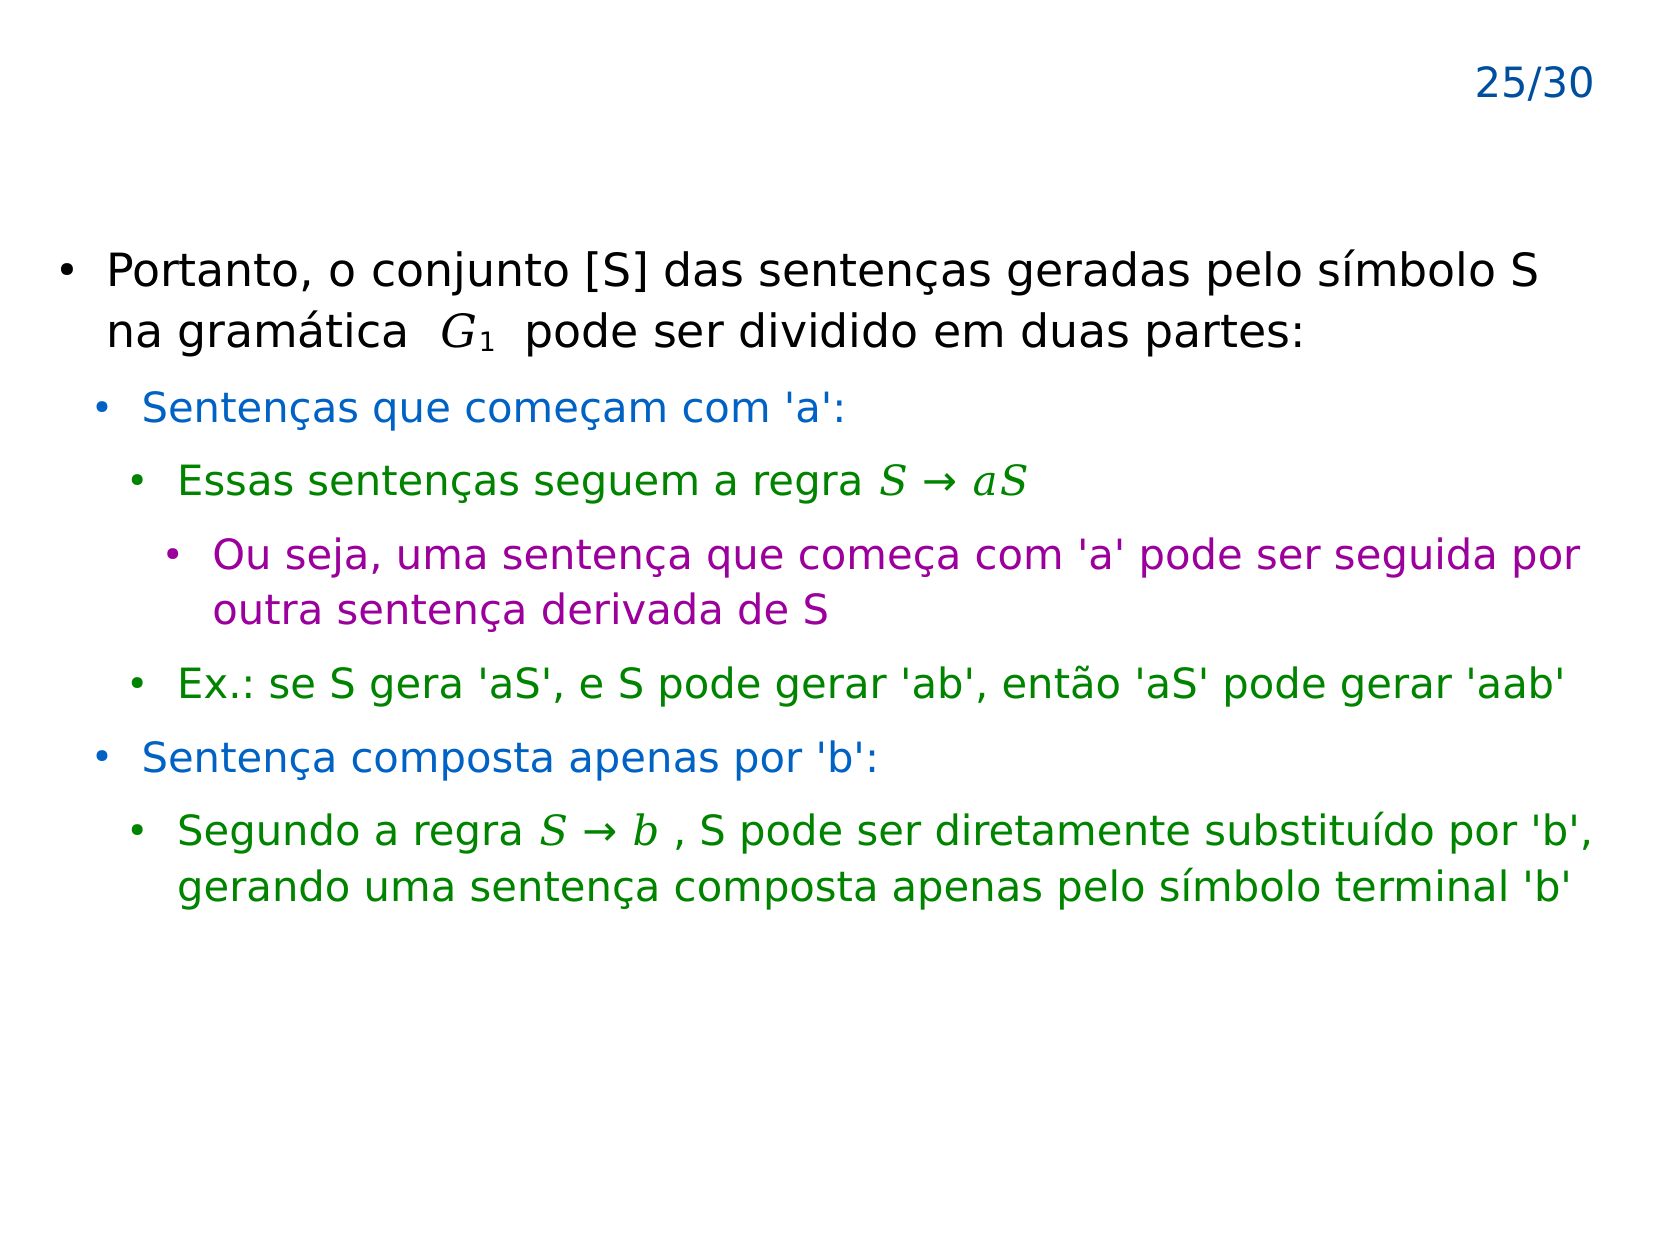

#
25
Portanto, o conjunto [S] das sentenças geradas pelo símbolo S na gramática 𝐺1 pode ser dividido em duas partes:
Sentenças que começam com 'a':
Essas sentenças seguem a regra 𝑆 → 𝑎𝑆
Ou seja, uma sentença que começa com 'a' pode ser seguida por outra sentença derivada de S
Ex.: se S gera 'aS', e S pode gerar 'ab', então 'aS' pode gerar 'aab'
Sentença composta apenas por 'b':
Segundo a regra 𝑆 → 𝑏 , S pode ser diretamente substituído por 'b', gerando uma sentença composta apenas pelo símbolo terminal 'b'